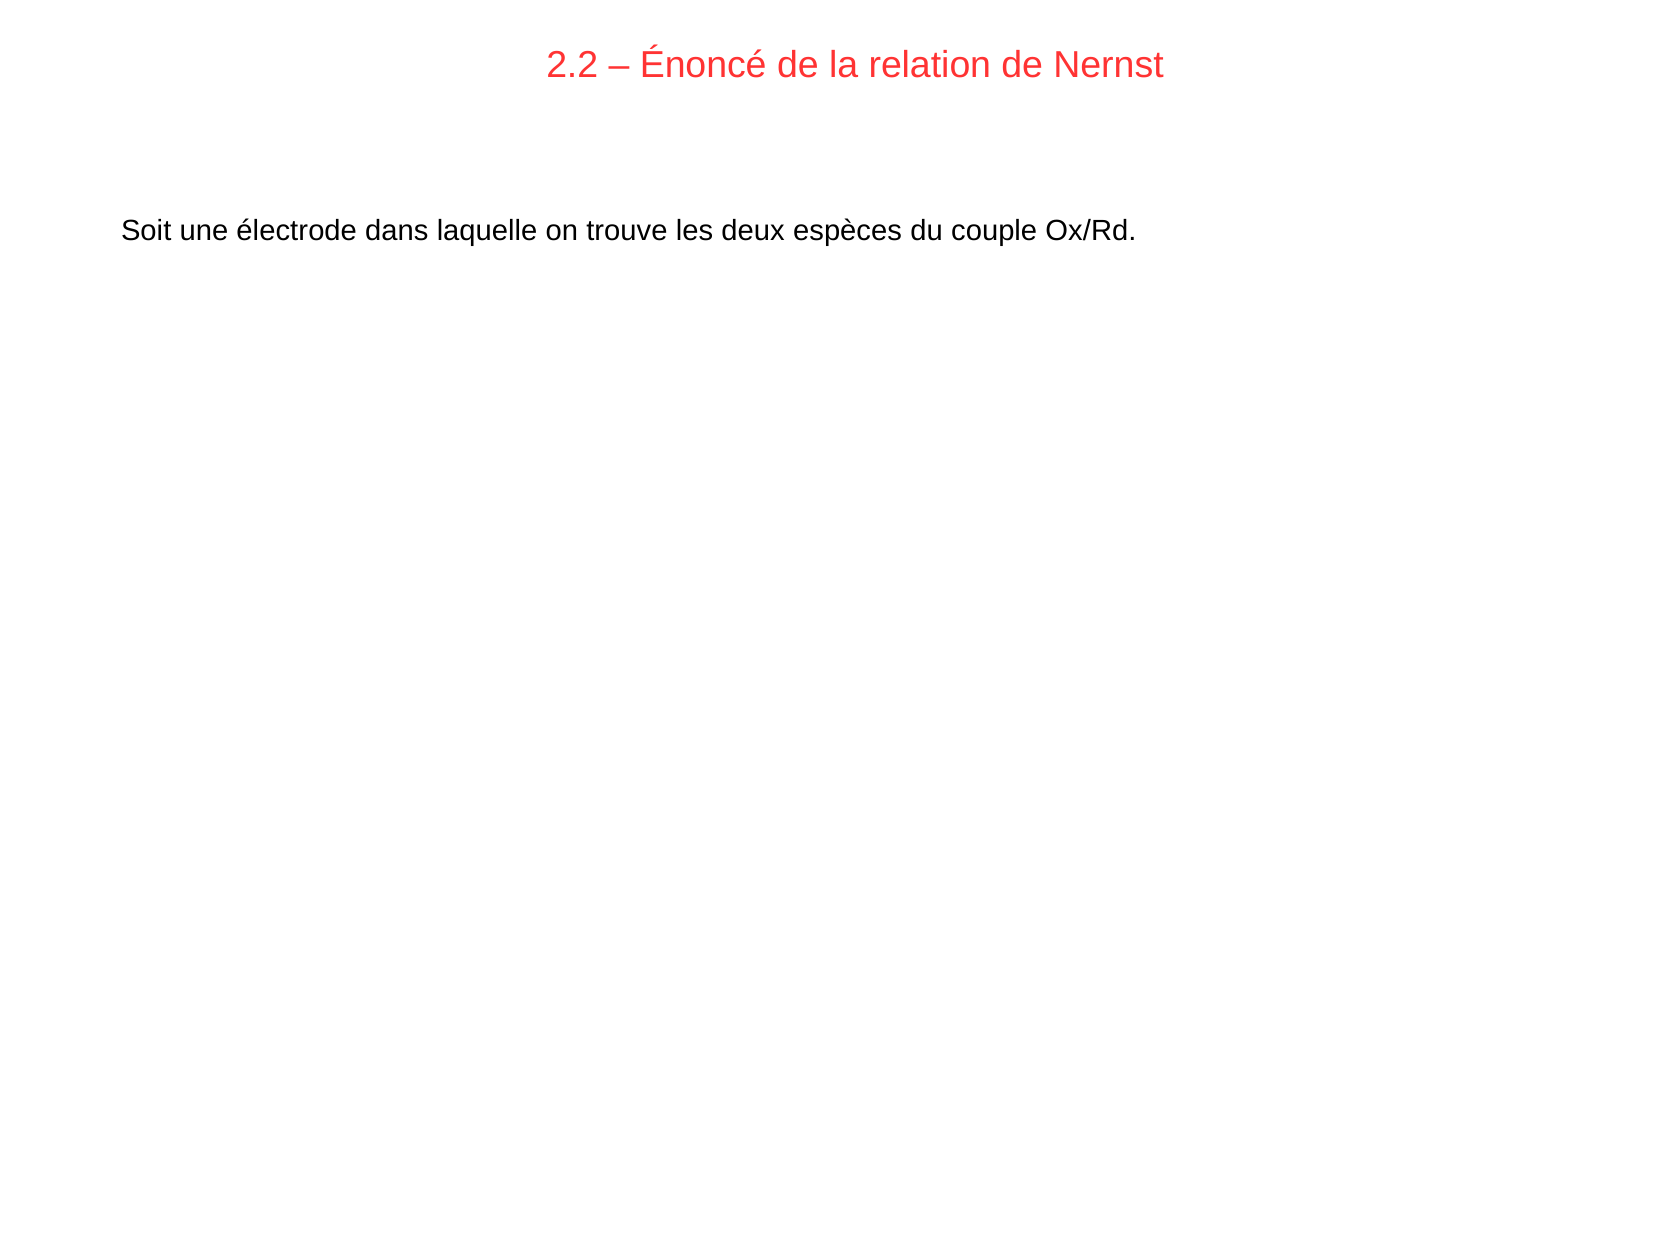

2.2 – Énoncé de la relation de Nernst
Soit une électrode dans laquelle on trouve les deux espèces du couple Ox/Rd.